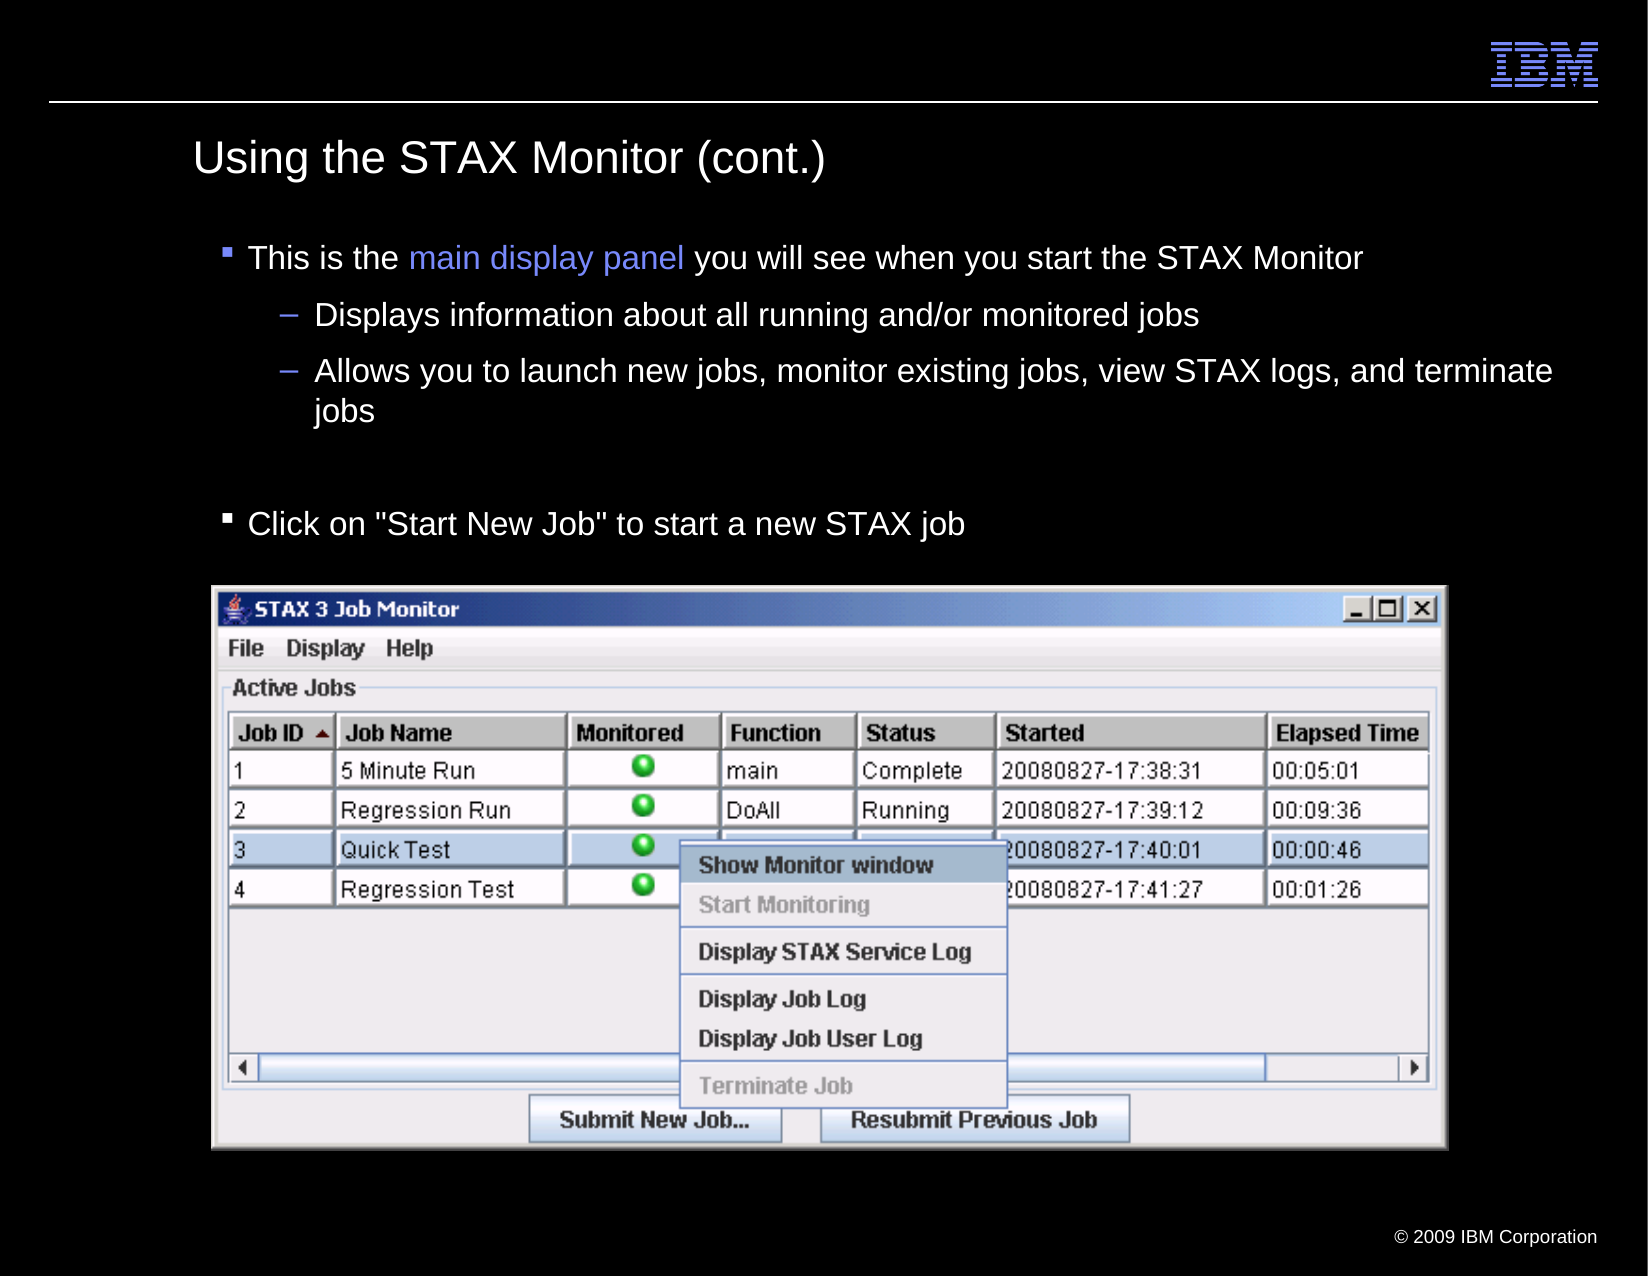

# Using the STAX Monitor (cont.)
This is the main display panel you will see when you start the STAX Monitor
Displays information about all running and/or monitored jobs
Allows you to launch new jobs, monitor existing jobs, view STAX logs, and terminate jobs
Click on "Start New Job" to start a new STAX job